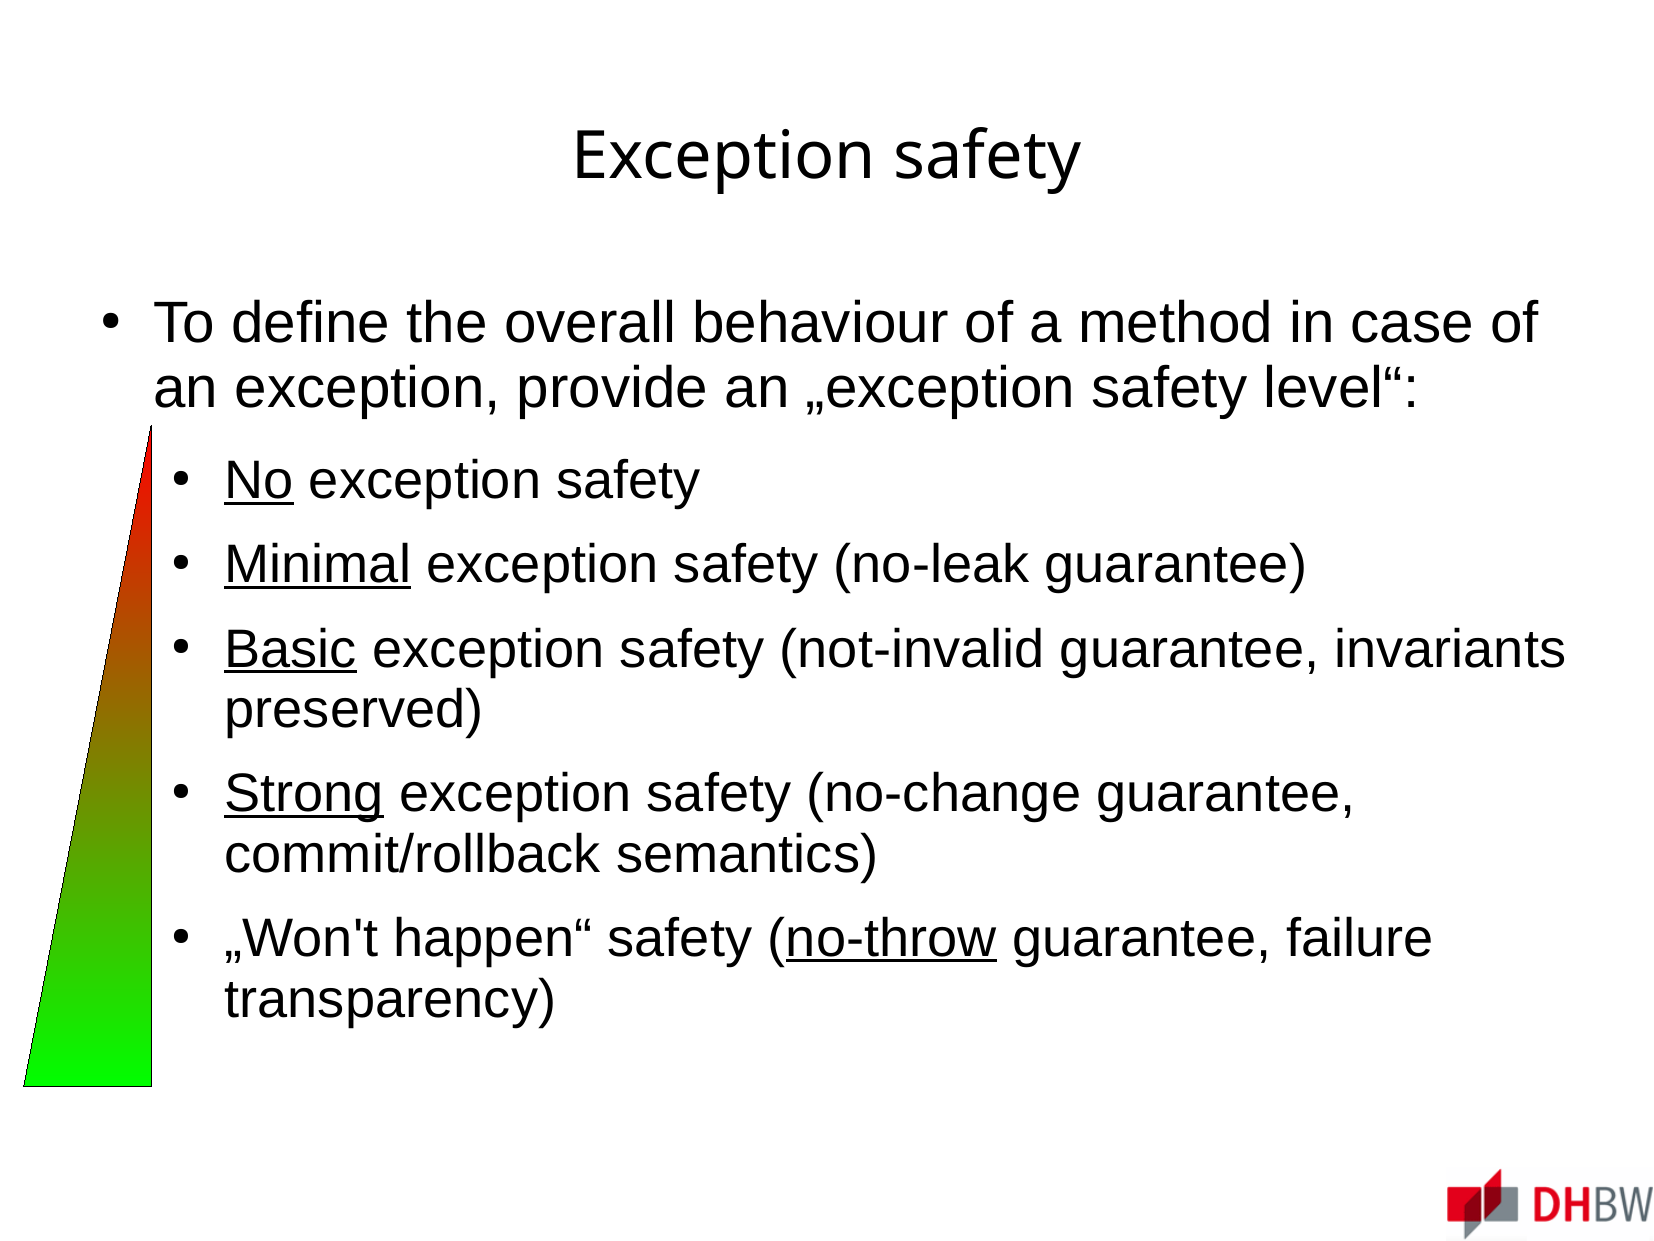

# Exception safety
To define the overall behaviour of a method in case of an exception, provide an „exception safety level“:
No exception safety
Minimal exception safety (no-leak guarantee)
Basic exception safety (not-invalid guarantee, invariants preserved)
Strong exception safety (no-change guarantee, commit/rollback semantics)
„Won't happen“ safety (no-throw guarantee, failure transparency)